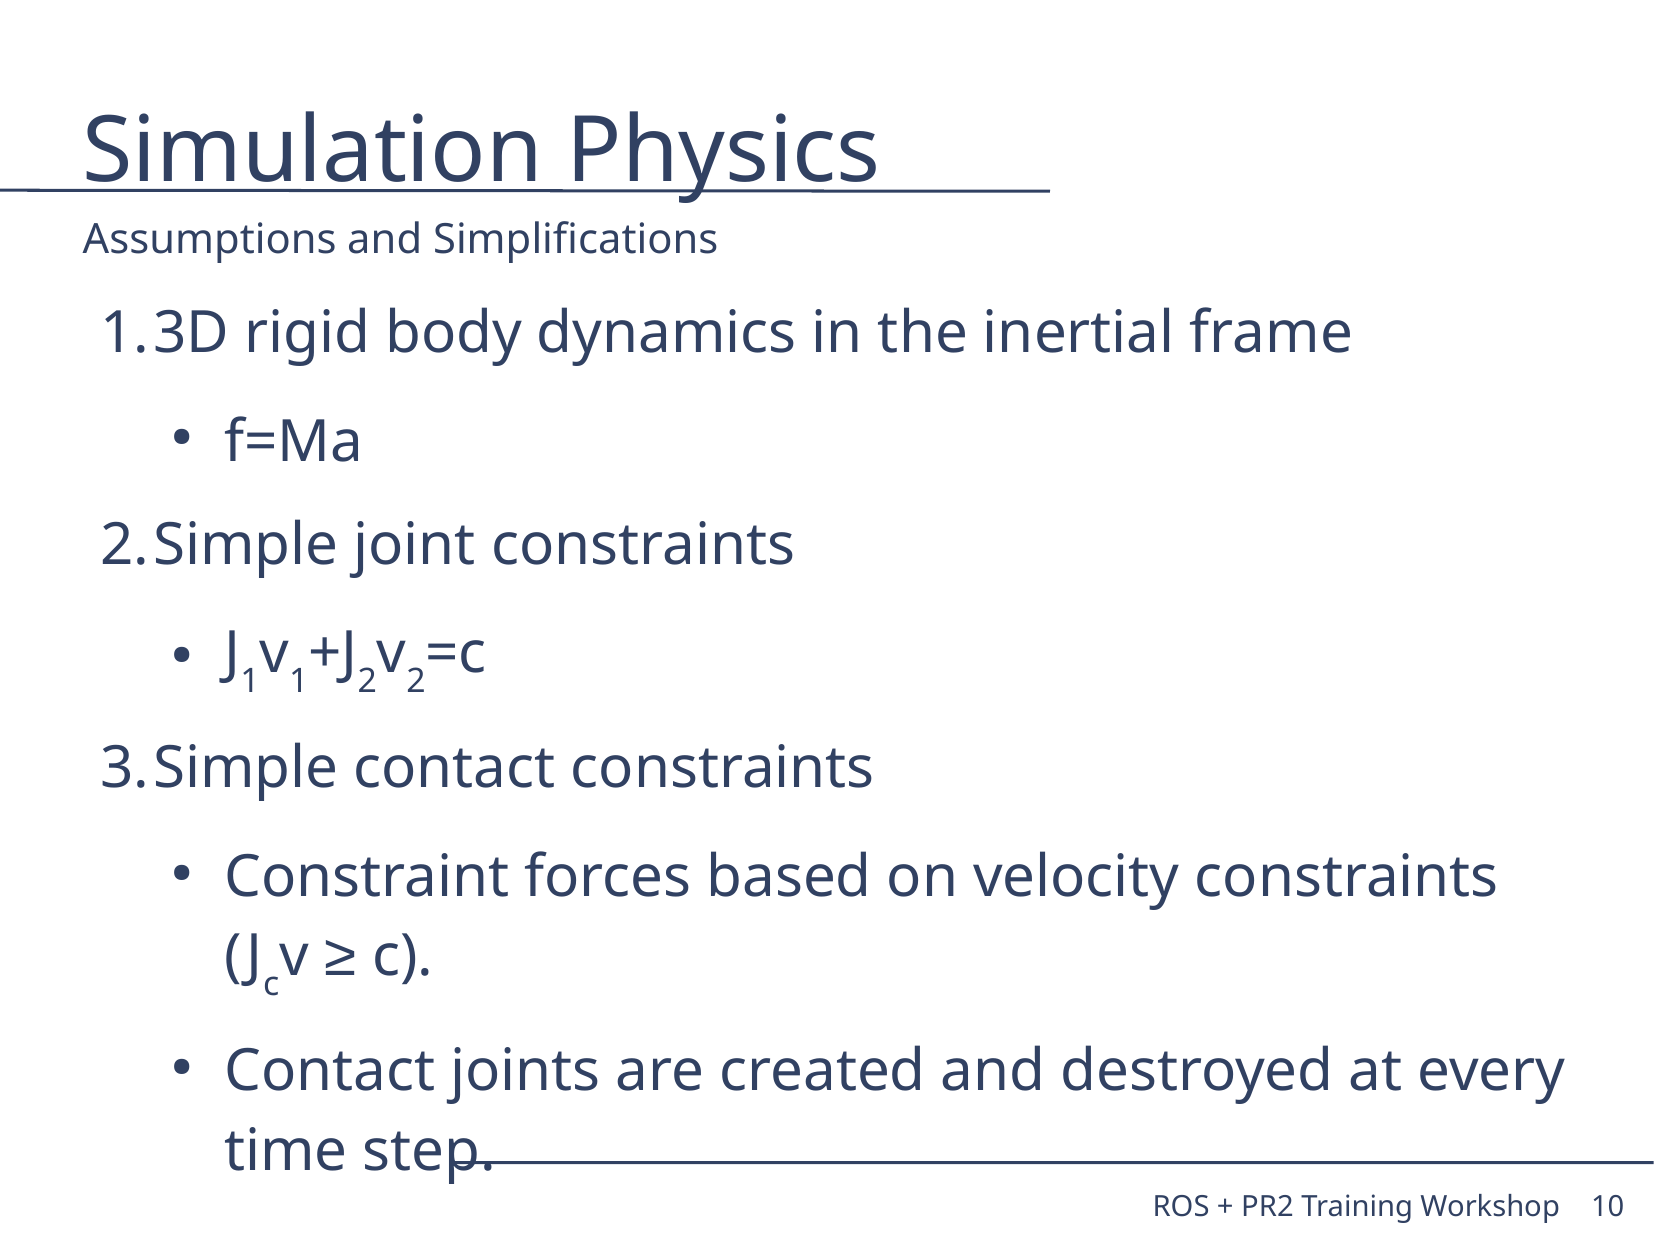

# Simulation Physics Assumptions and Simplifications
3D rigid body dynamics in the inertial frame
f=Ma
Simple joint constraints
J1v1+J2v2=c
Simple contact constraints
Constraint forces based on velocity constraints (Jcv ≥ c).
Contact joints are created and destroyed at every time step.